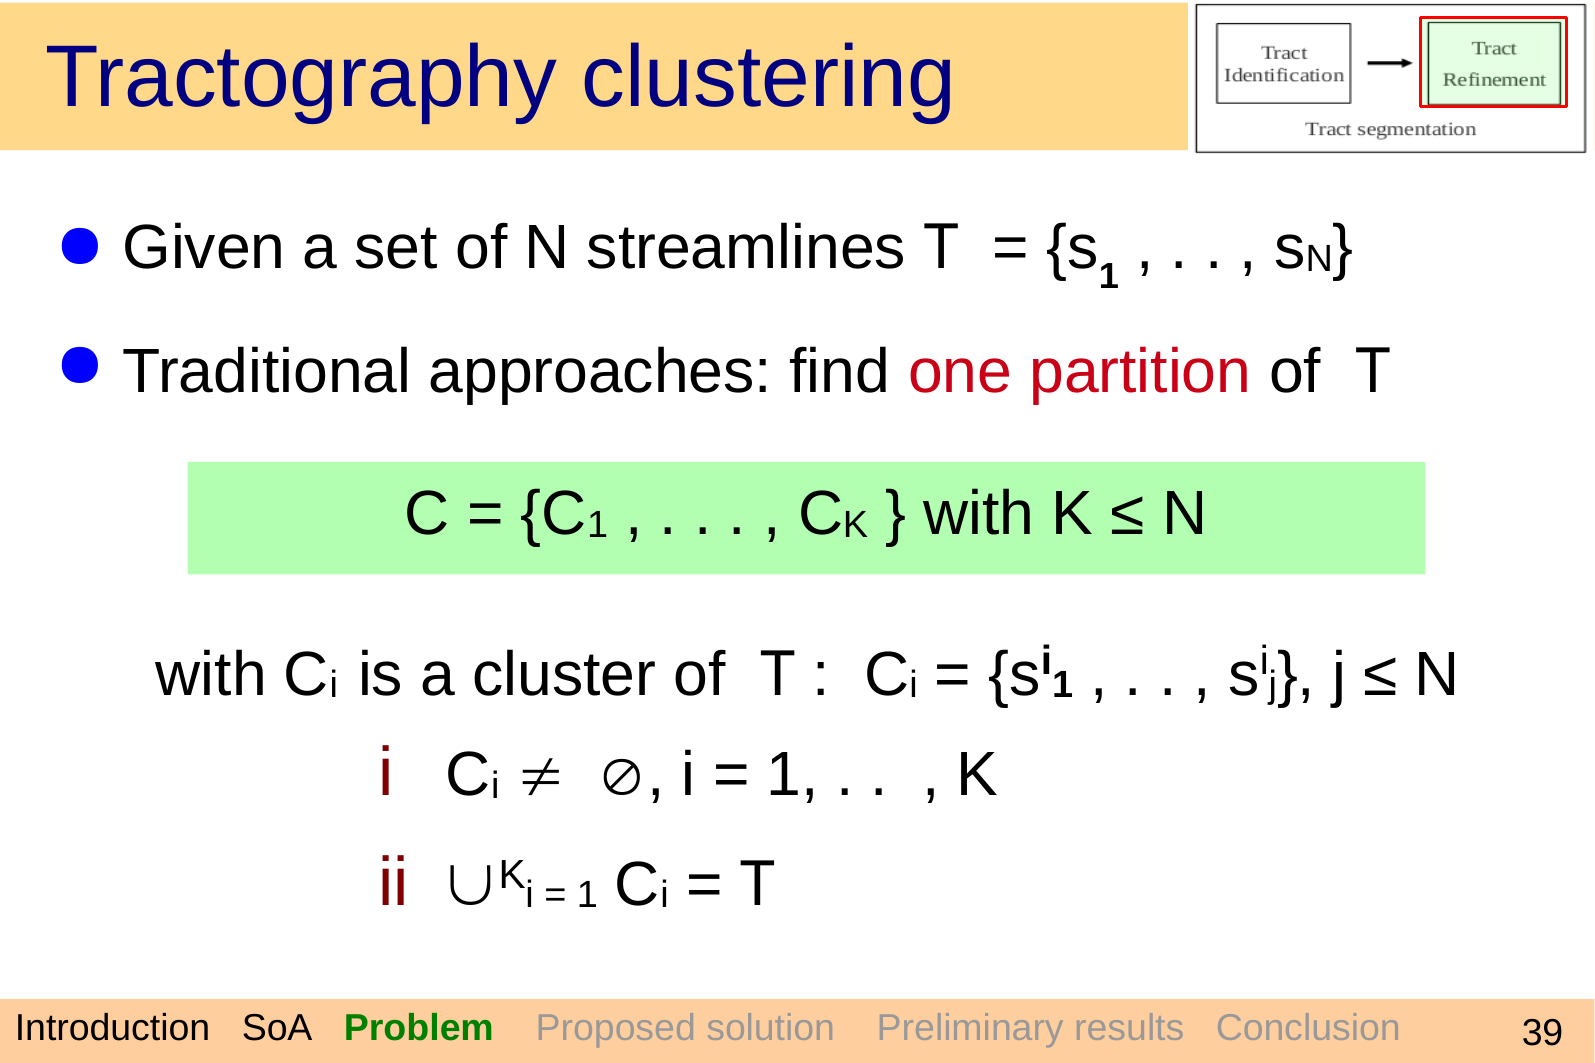

# Tractography clustering
 Given a set of N streamlines T = {s1 , . . , sN}
 Traditional approaches: find one partition of T
C = {C1 , . . . , CK } with K ≤ N
with Ci is a cluster of T : Ci = {si1 , . . , sij}, j ≤ N
 Ci ¹ Æ, i = 1, . . , K
 ÈKi = 1 Ci = T
Introduction SoA Problem Proposed solution Preliminary results Conclusion